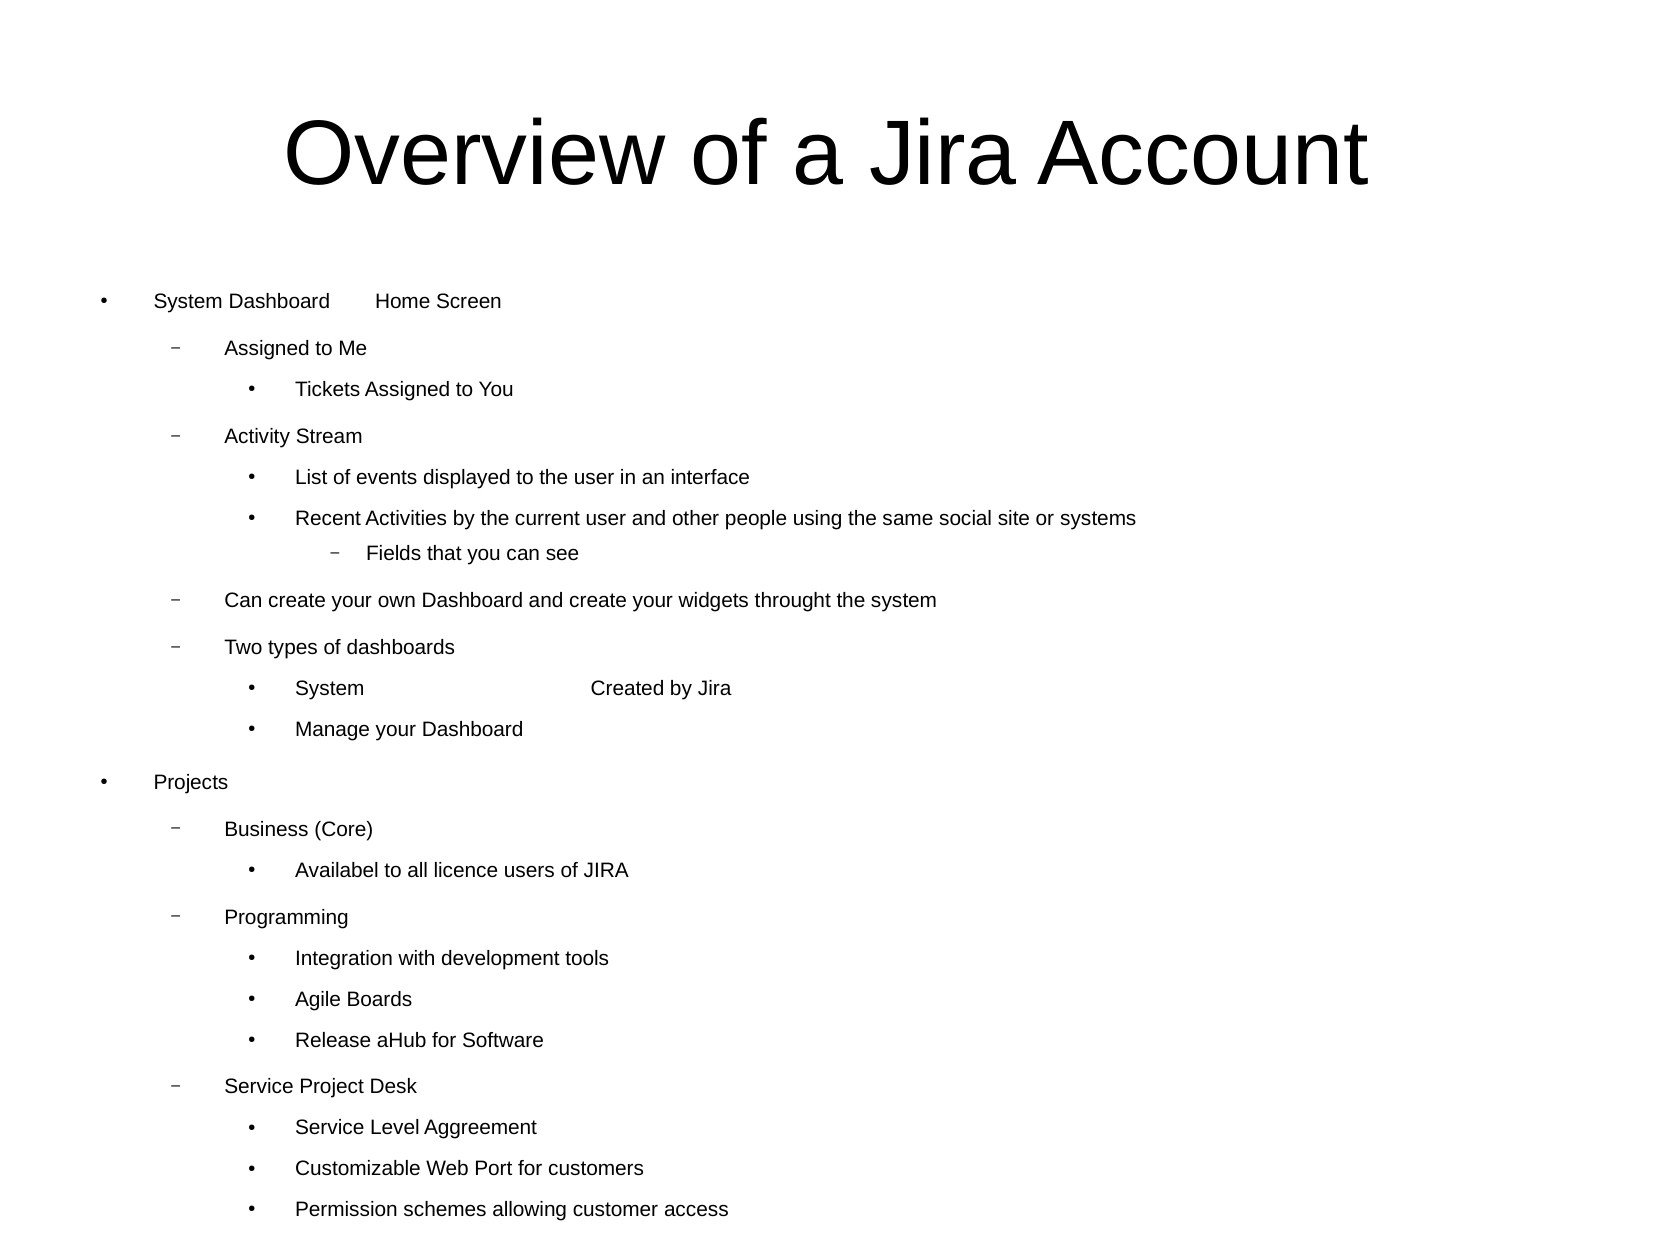

# Overview of a Jira Account
System Dashboard	Home Screen
Assigned to Me
Tickets Assigned to You
Activity Stream
List of events displayed to the user in an interface
Recent Activities by the current user and other people using the same social site or systems
Fields that you can see
Can create your own Dashboard and create your widgets throught the system
Two types of dashboards
System				Created by Jira
Manage your Dashboard
Projects
Business (Core)
Availabel to all licence users of JIRA
Programming
Integration with development tools
Agile Boards
Release aHub for Software
Service Project Desk
Service Level Aggreement
Customizable Web Port for customers
Permission schemes allowing customer access